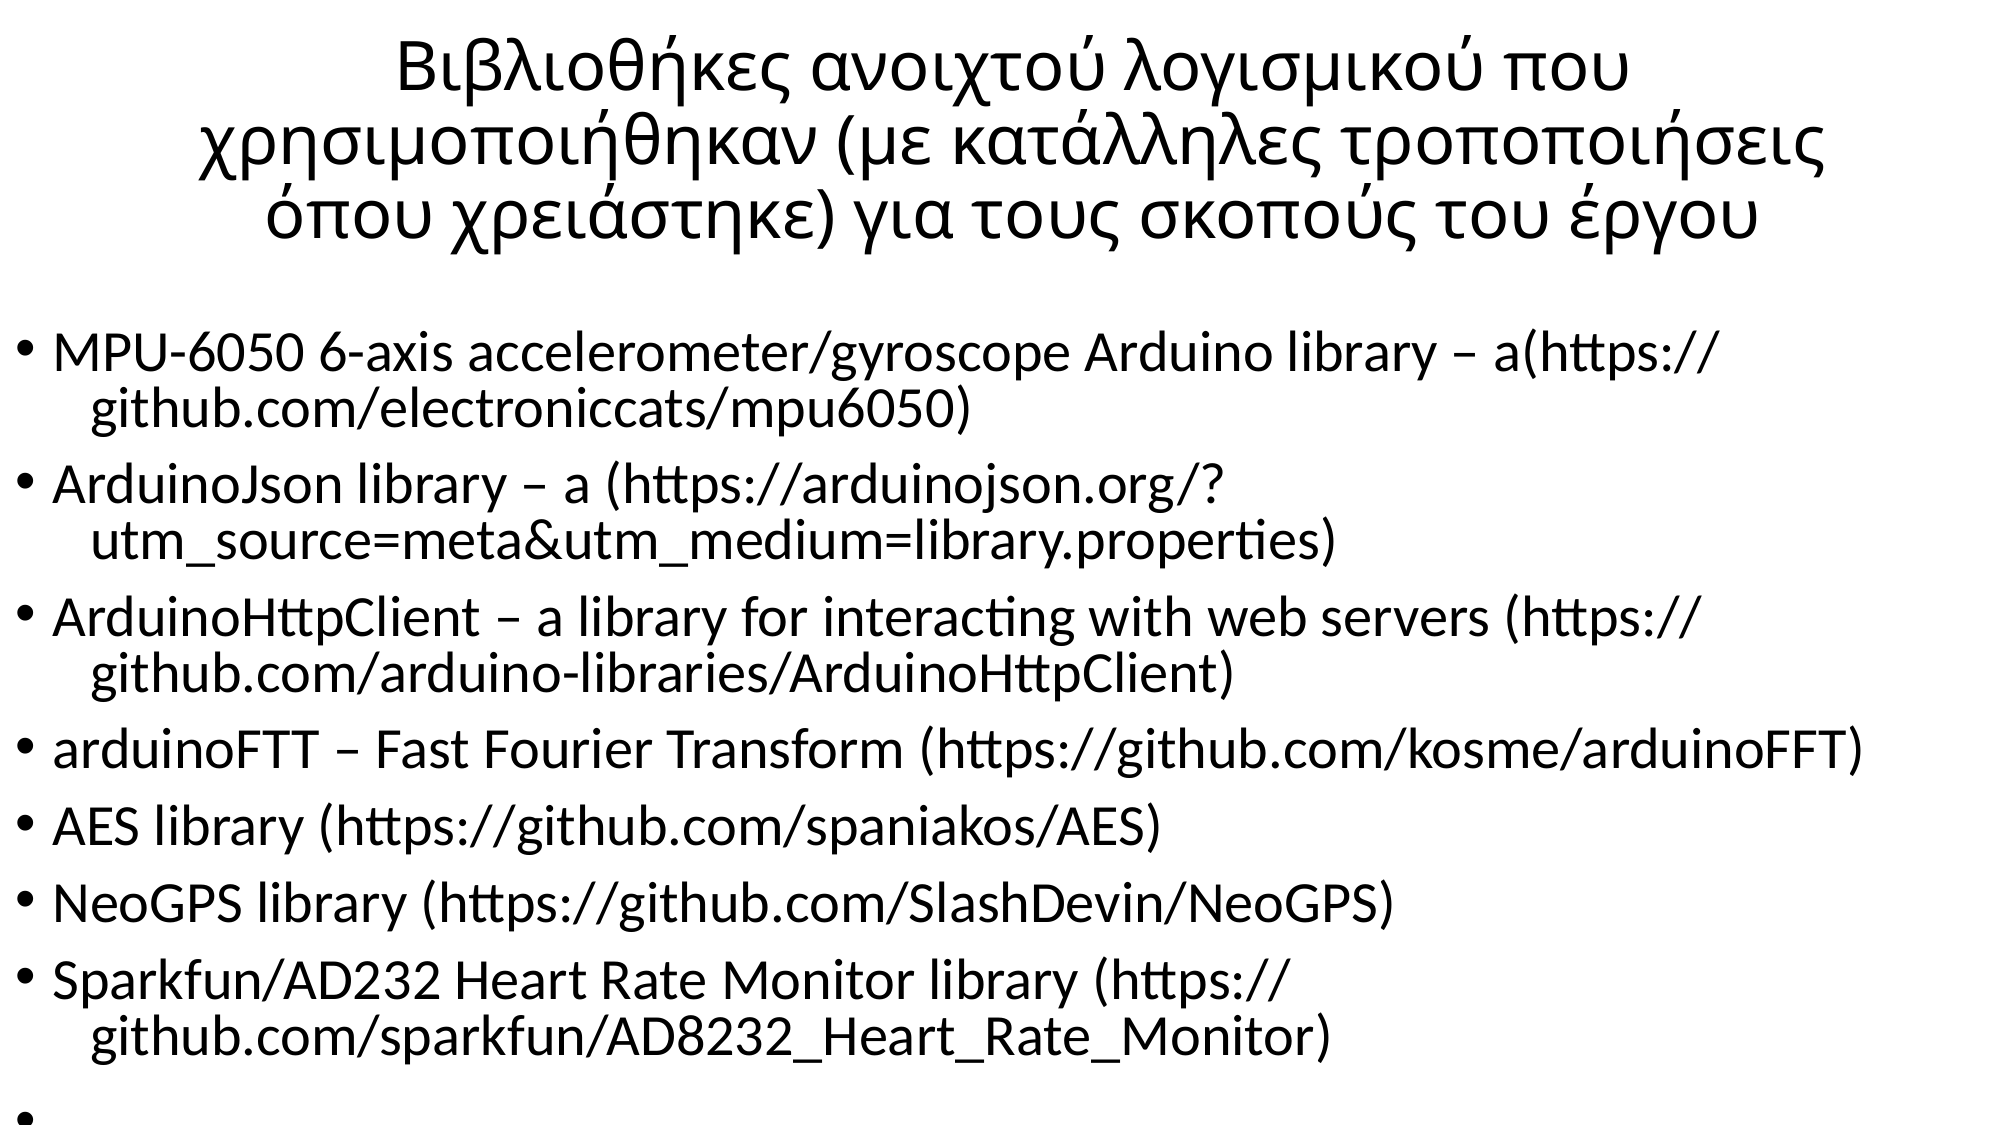

# Βιβλιοθήκες ανοιχτού λογισμικού που χρησιμοποιήθηκαν (με κατάλληλες τροποποιήσεις όπου χρειάστηκε) για τους σκοπούς του έργου
MPU-6050 6-axis accelerometer/gyroscope Arduino library – a(https://github.com/electroniccats/mpu6050)
ArduinoJson library – a (https://arduinojson.org/?utm_source=meta&utm_medium=library.properties)
ArduinoHttpClient – a library for interacting with web servers (https://github.com/arduino-libraries/ArduinoHttpClient)
arduinoFTT – Fast Fourier Transform (https://github.com/kosme/arduinoFFT)
AES library (https://github.com/spaniakos/AES)
NeoGPS library (https://github.com/SlashDevin/NeoGPS)
Sparkfun/AD232 Heart Rate Monitor library (https://github.com/sparkfun/AD8232_Heart_Rate_Monitor)